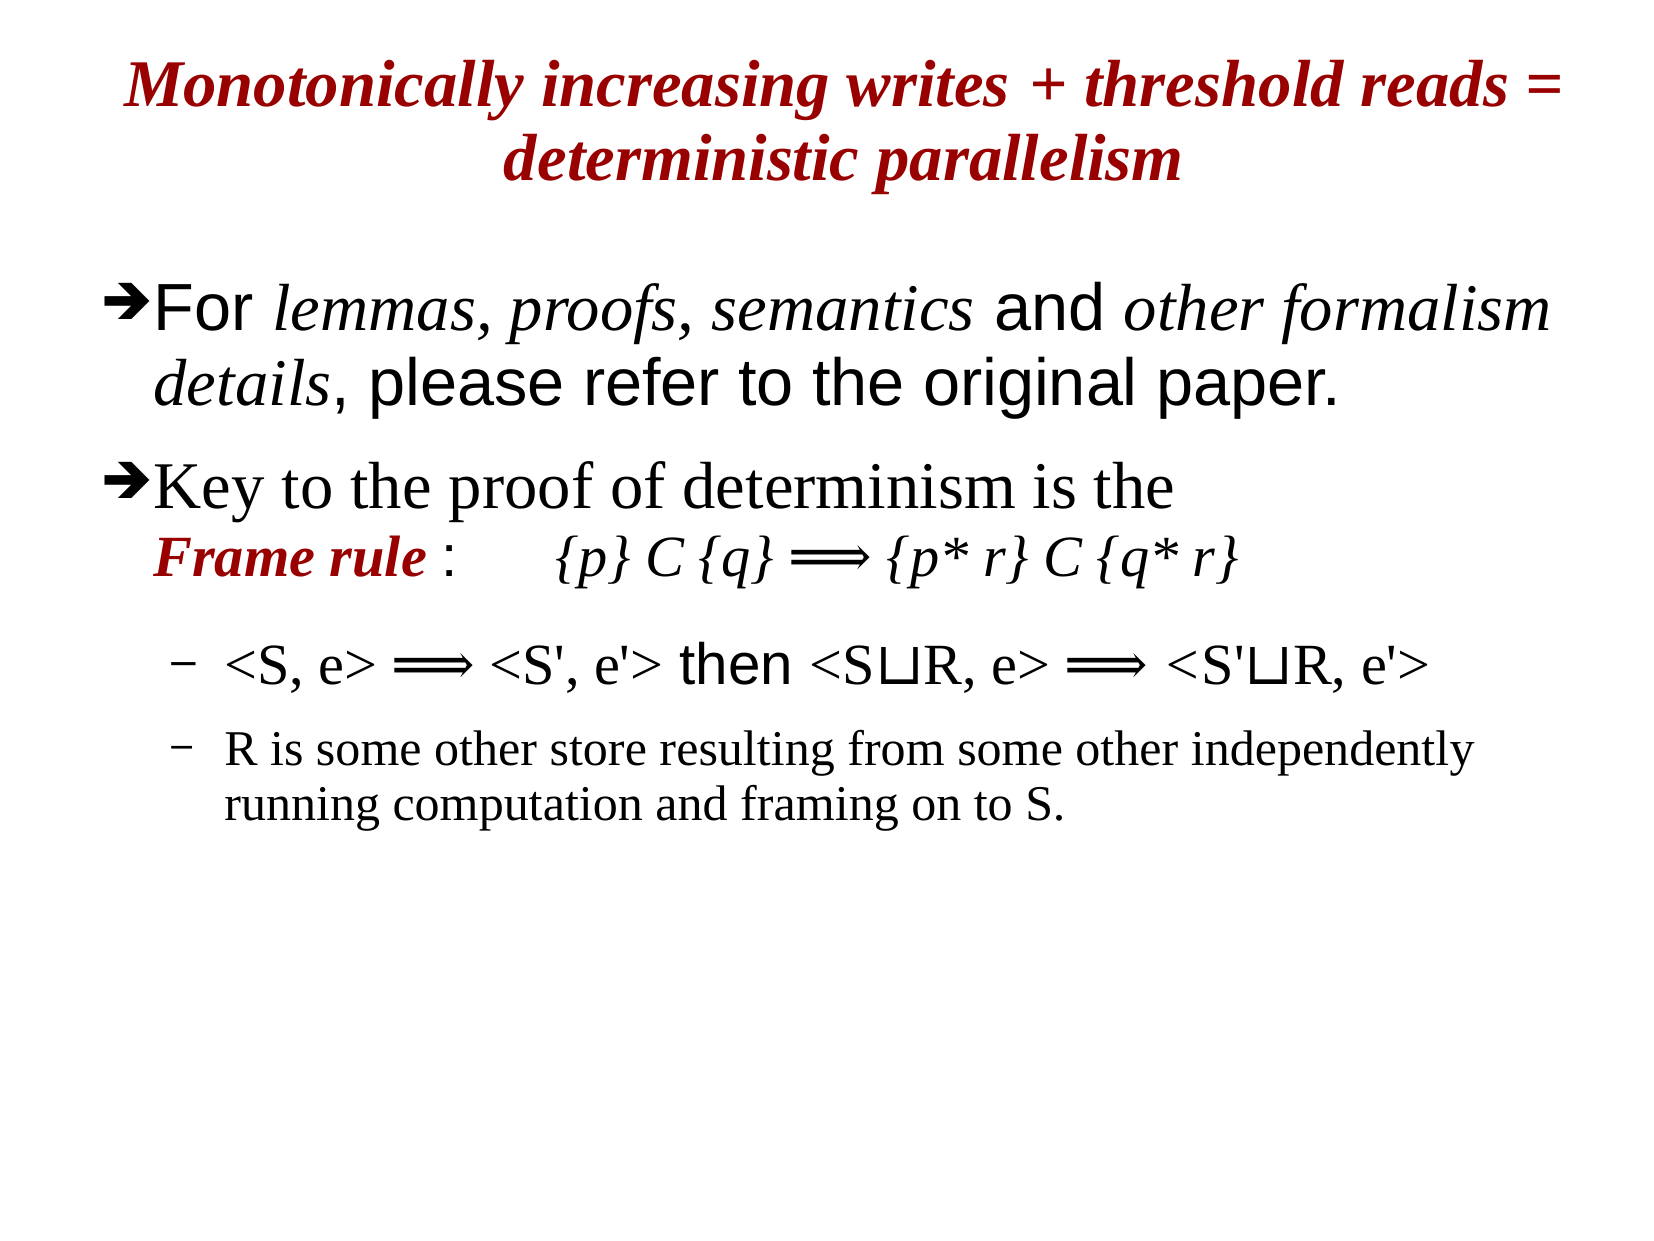

# Monotonically increasing writes + threshold reads = deterministic parallelism
For lemmas, proofs, semantics and other formalism details, please refer to the original paper.
Key to the proof of determinism is the Frame rule : {p} C {q} ⟹ {p* r} C {q* r}
<S, e> ⟹ <S', e'> then <S⊔R, e> ⟹ <S'⊔R, e'>
R is some other store resulting from some other independently running computation and framing on to S.